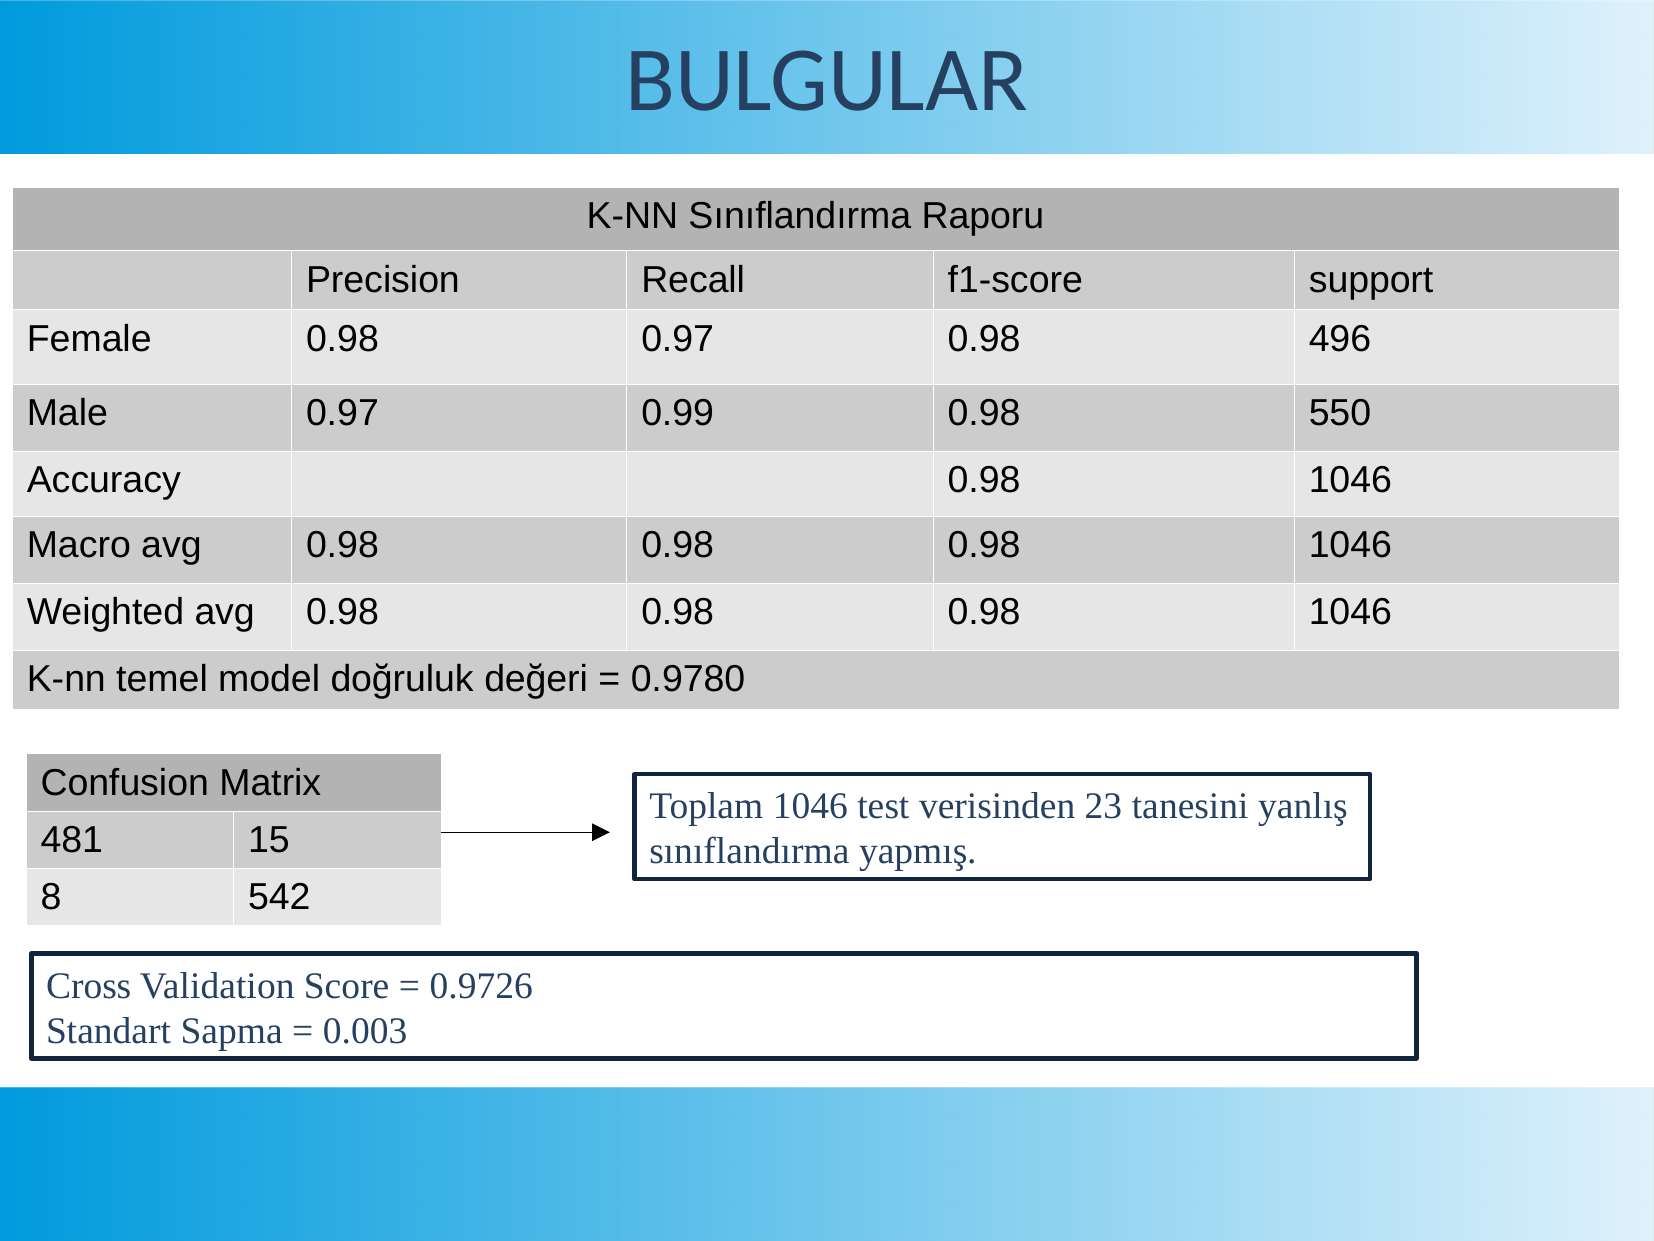

# BULGULAR
| K-NN Sınıflandırma Raporu | | | | |
| --- | --- | --- | --- | --- |
| | Precision | Recall | f1-score | support |
| Female | 0.98 | 0.97 | 0.98 | 496 |
| Male | 0.97 | 0.99 | 0.98 | 550 |
| Accuracy | | | 0.98 | 1046 |
| Macro avg | 0.98 | 0.98 | 0.98 | 1046 |
| Weighted avg | 0.98 | 0.98 | 0.98 | 1046 |
| K-nn temel model doğruluk değeri = 0.9780 | | | | |
| Confusion Matrix | |
| --- | --- |
| 481 | 15 |
| 8 | 542 |
Toplam 1046 test verisinden 23 tanesini yanlış sınıflandırma yapmış.
Cross Validation Score = 0.9726
Standart Sapma = 0.003